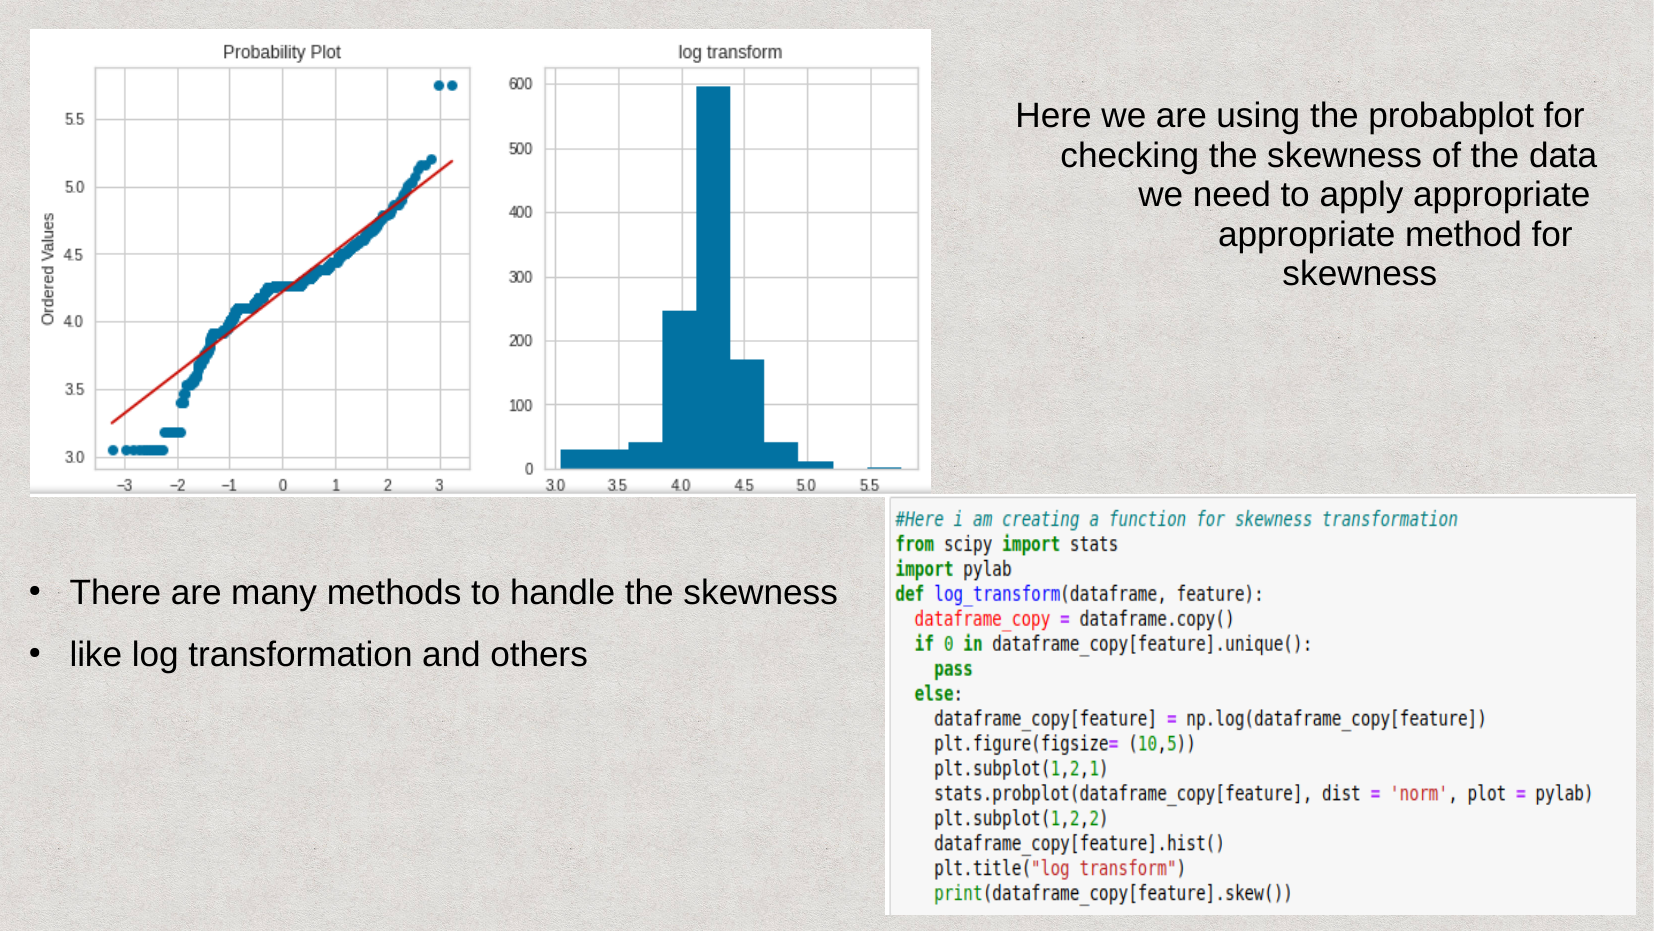

# Here we are using the probabplot for checking the skewness of the data and we need to apply appropriate method for appropriate method for removing the skewness
There are many methods to handle the skewness
like log transformation and others